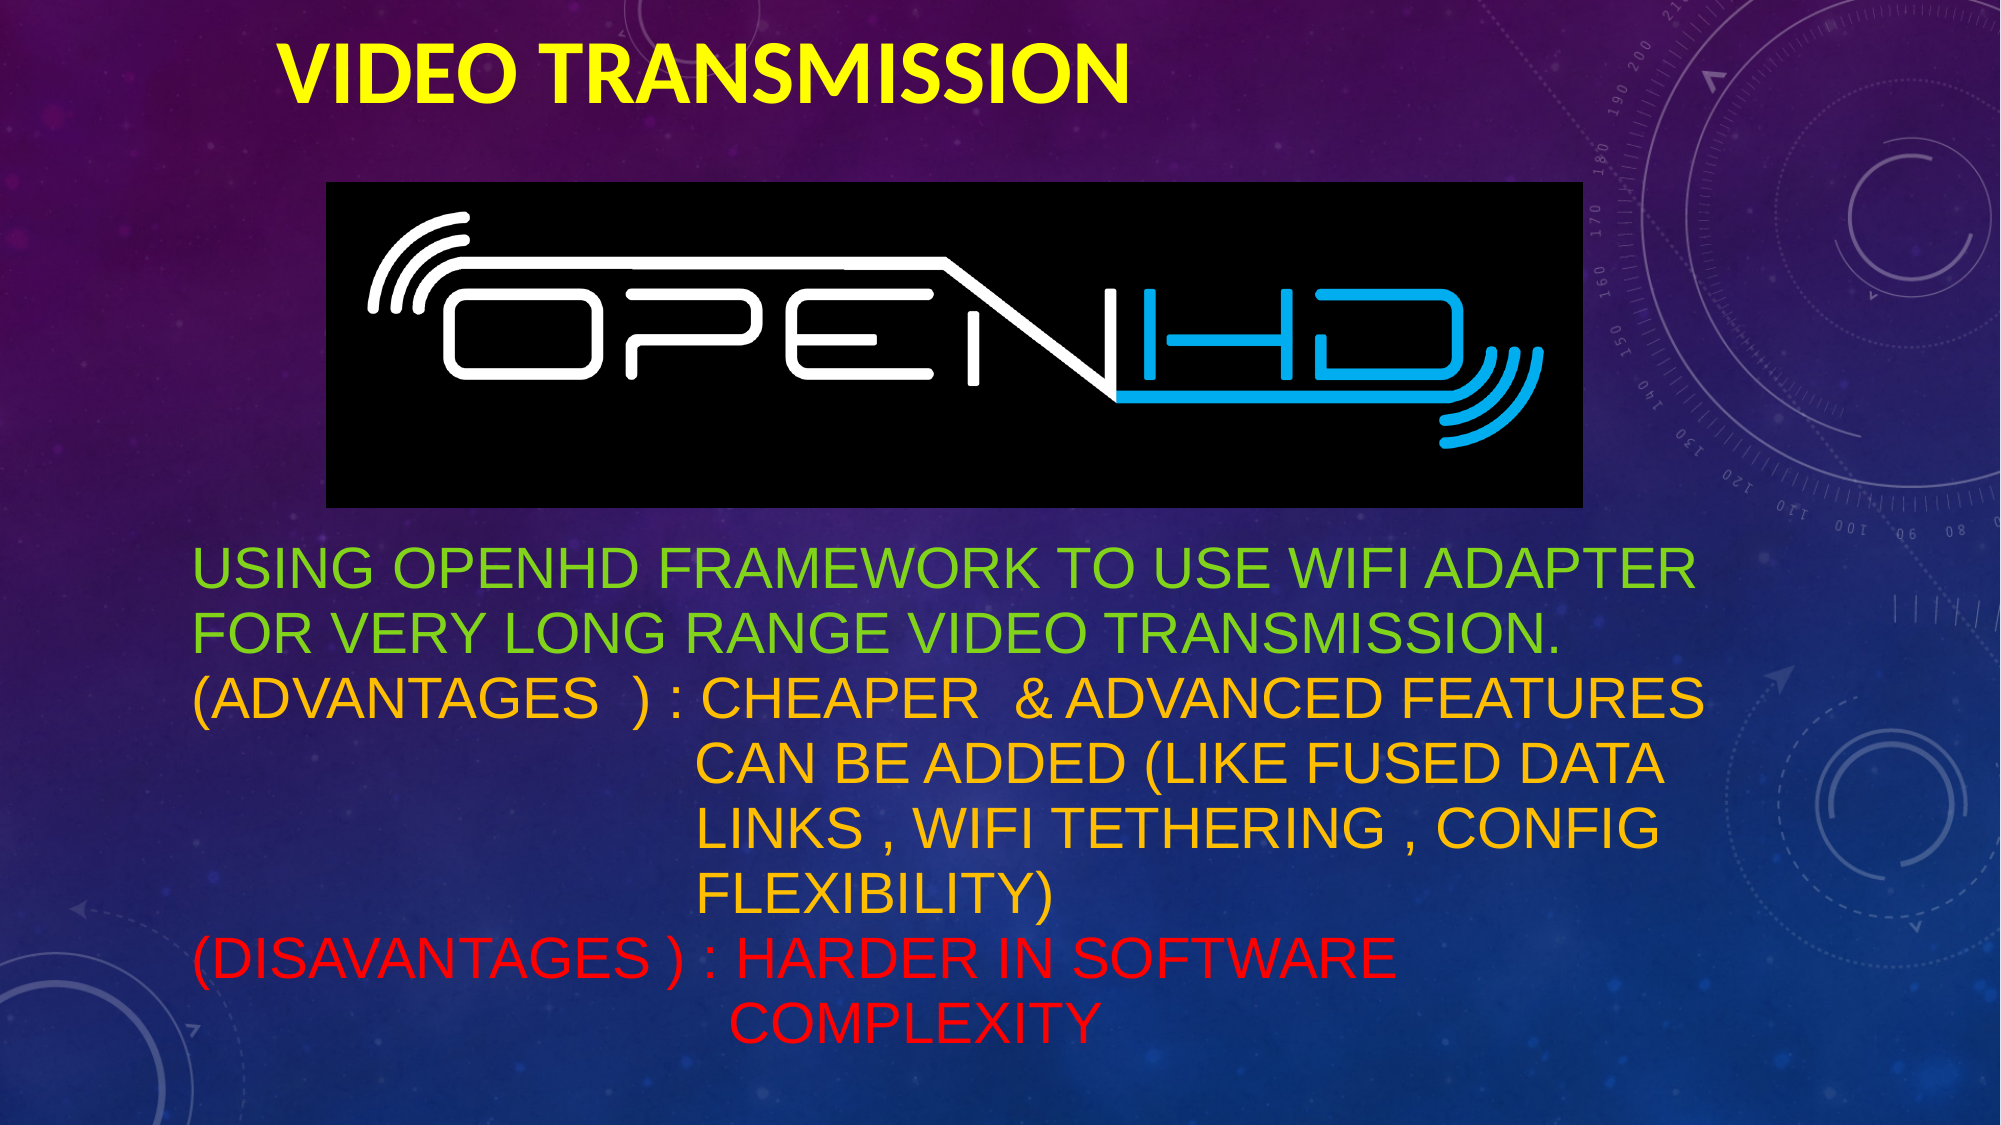

# VIDEO TRANSMISSION
USING OPENHD FRAMEWORK TO USE WIFI ADAPTER FOR VERY LONG RANGE VIDEO TRANSMISSION.
(ADVANTAGES ) : CHEAPER & ADVANCED FEATURES CAN BE ADDED (LIKE FUSED DATA
 LINKS , WIFI TETHERING , CONFIG
 FLEXIBILITY)
(DISAVANTAGES ) : HARDER IN SOFTWARE
 COMPLEXITY